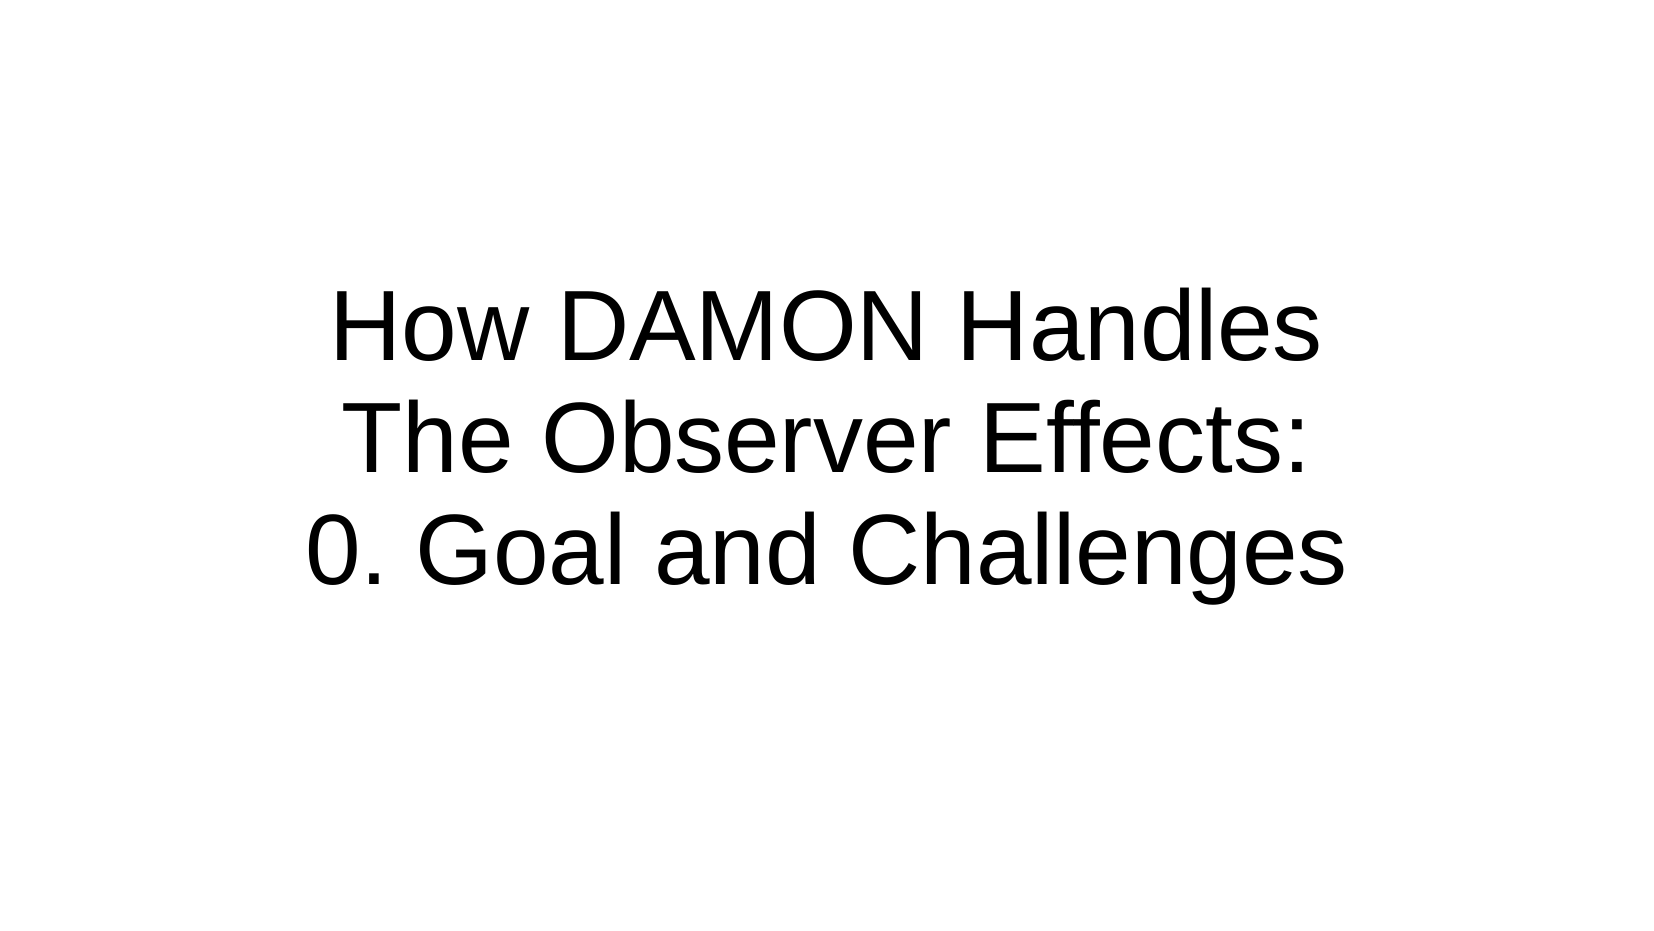

How DAMON Handles
The Observer Effects:
0. Goal and Challenges